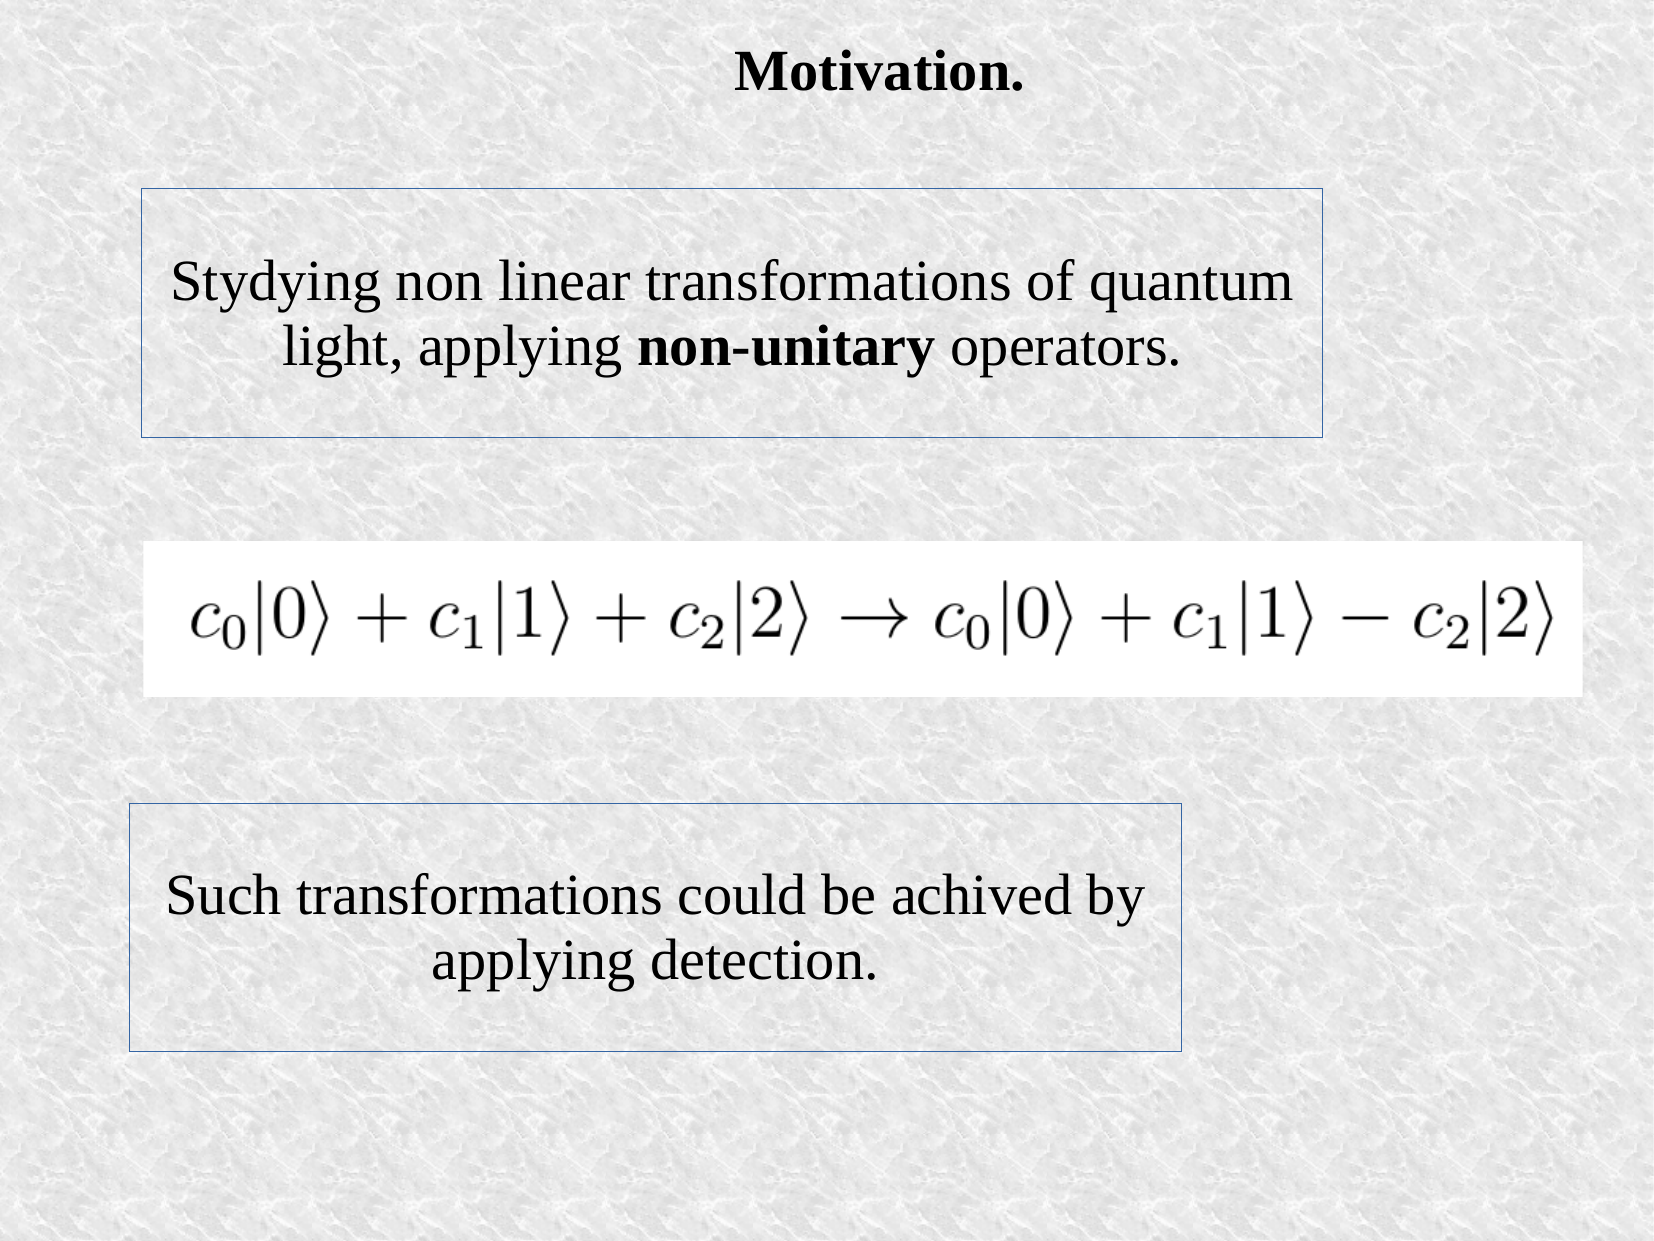

# Motivation.
Stydying non linear transformations of quantum light, applying non-unitary operators.
Such transformations could be achived by applying detection.